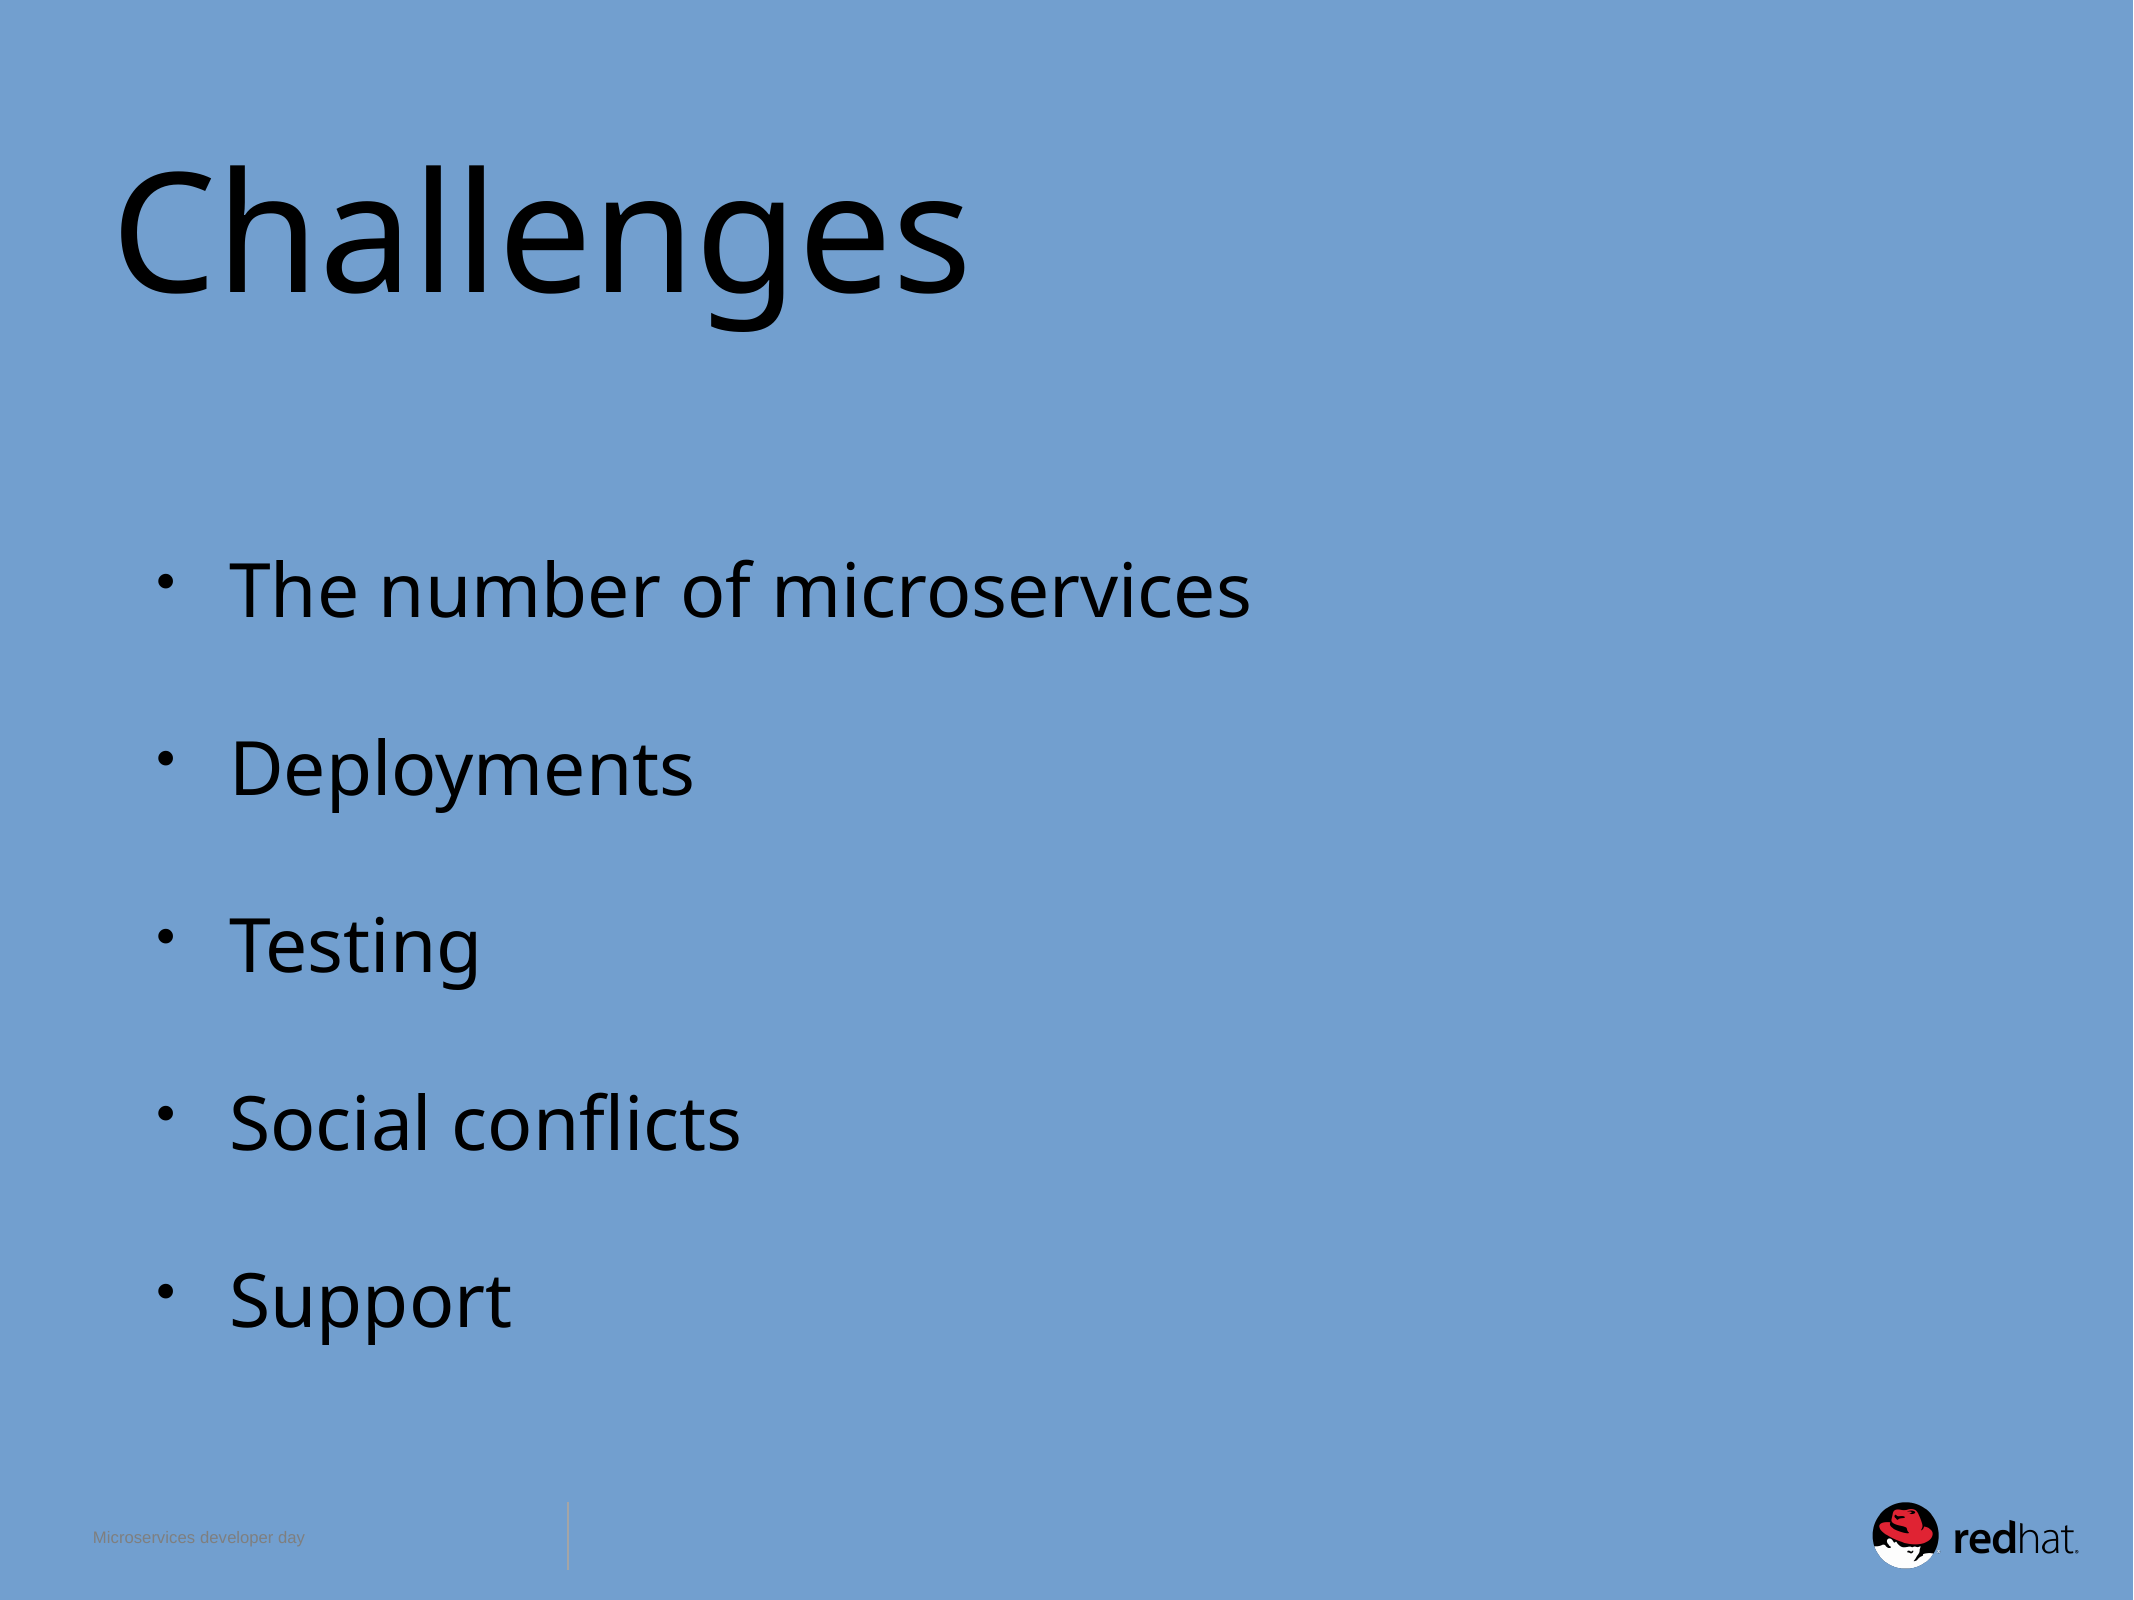

# Challenges
The number of microservices
Deployments
Testing
Social conflicts
Support